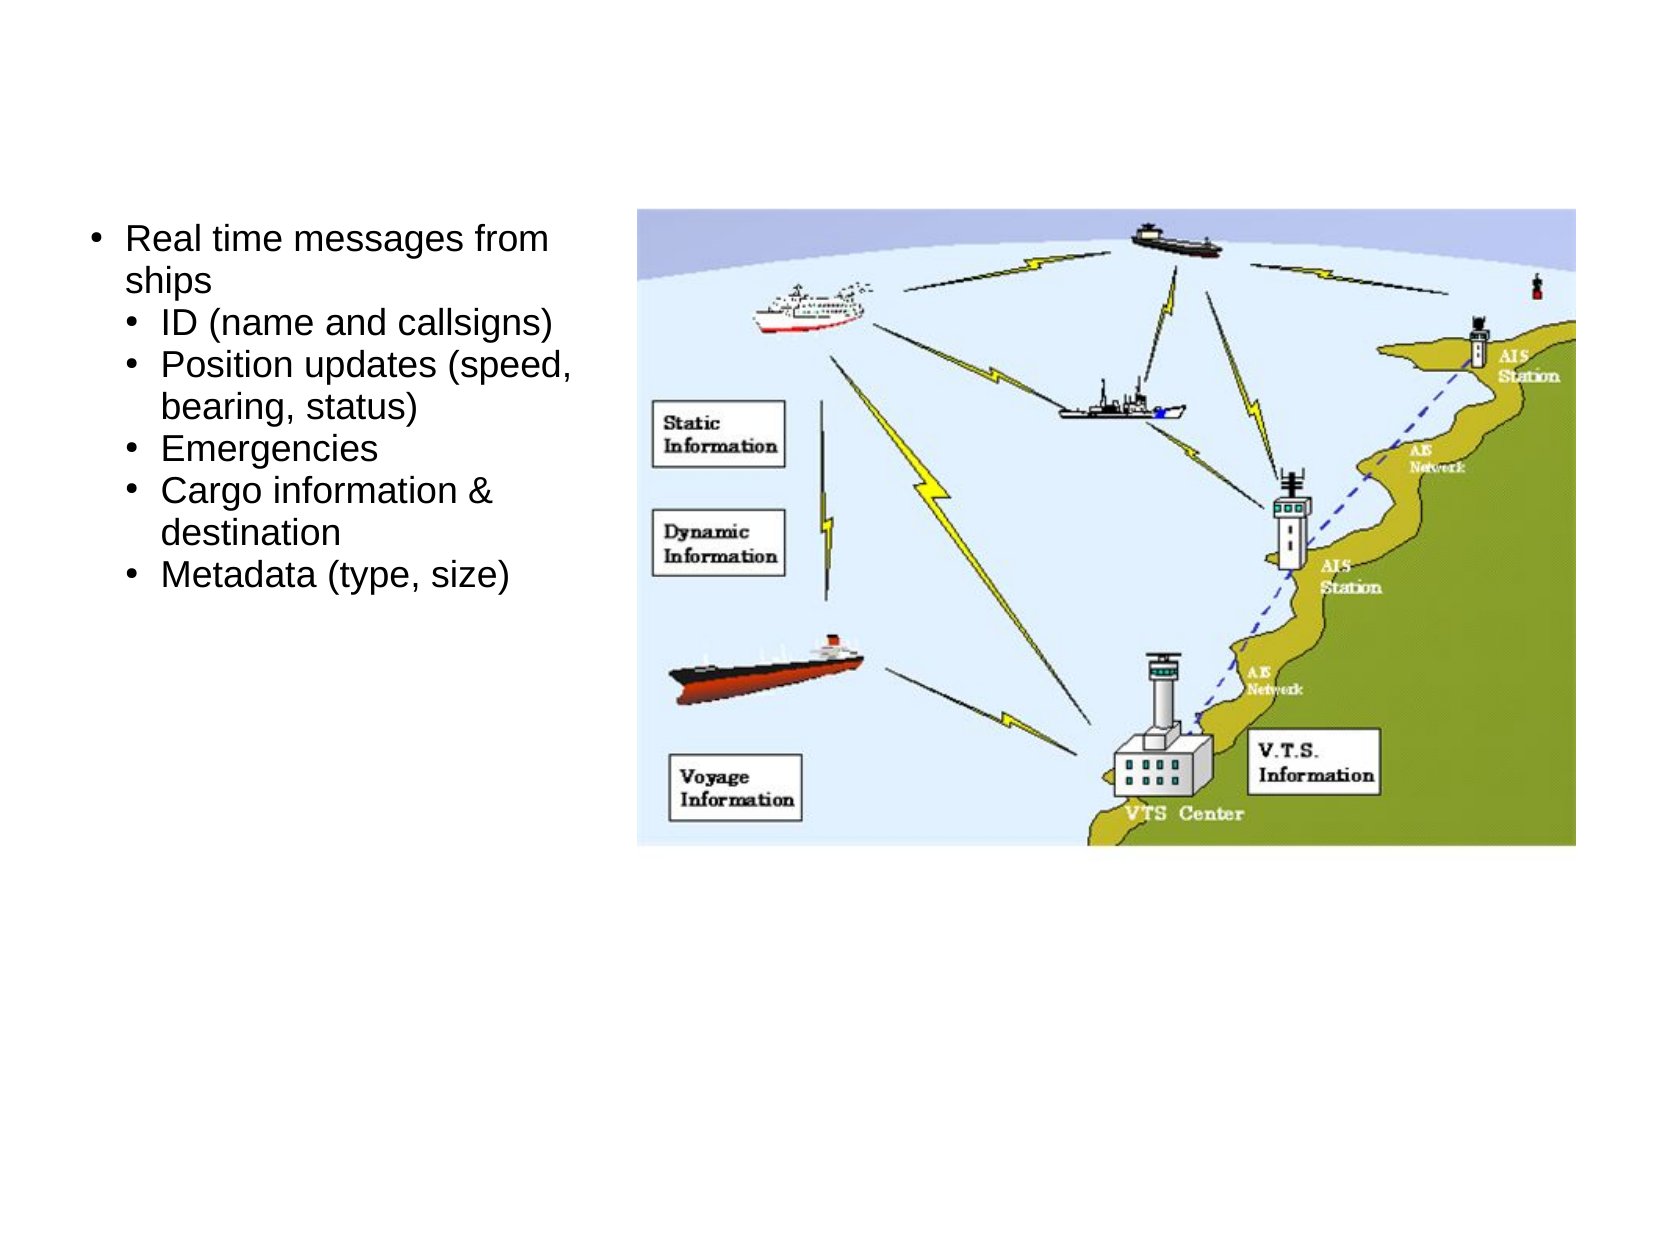

Real time messages from ships
ID (name and callsigns)
Position updates (speed, bearing, status)
Emergencies
Cargo information & destination
Metadata (type, size)